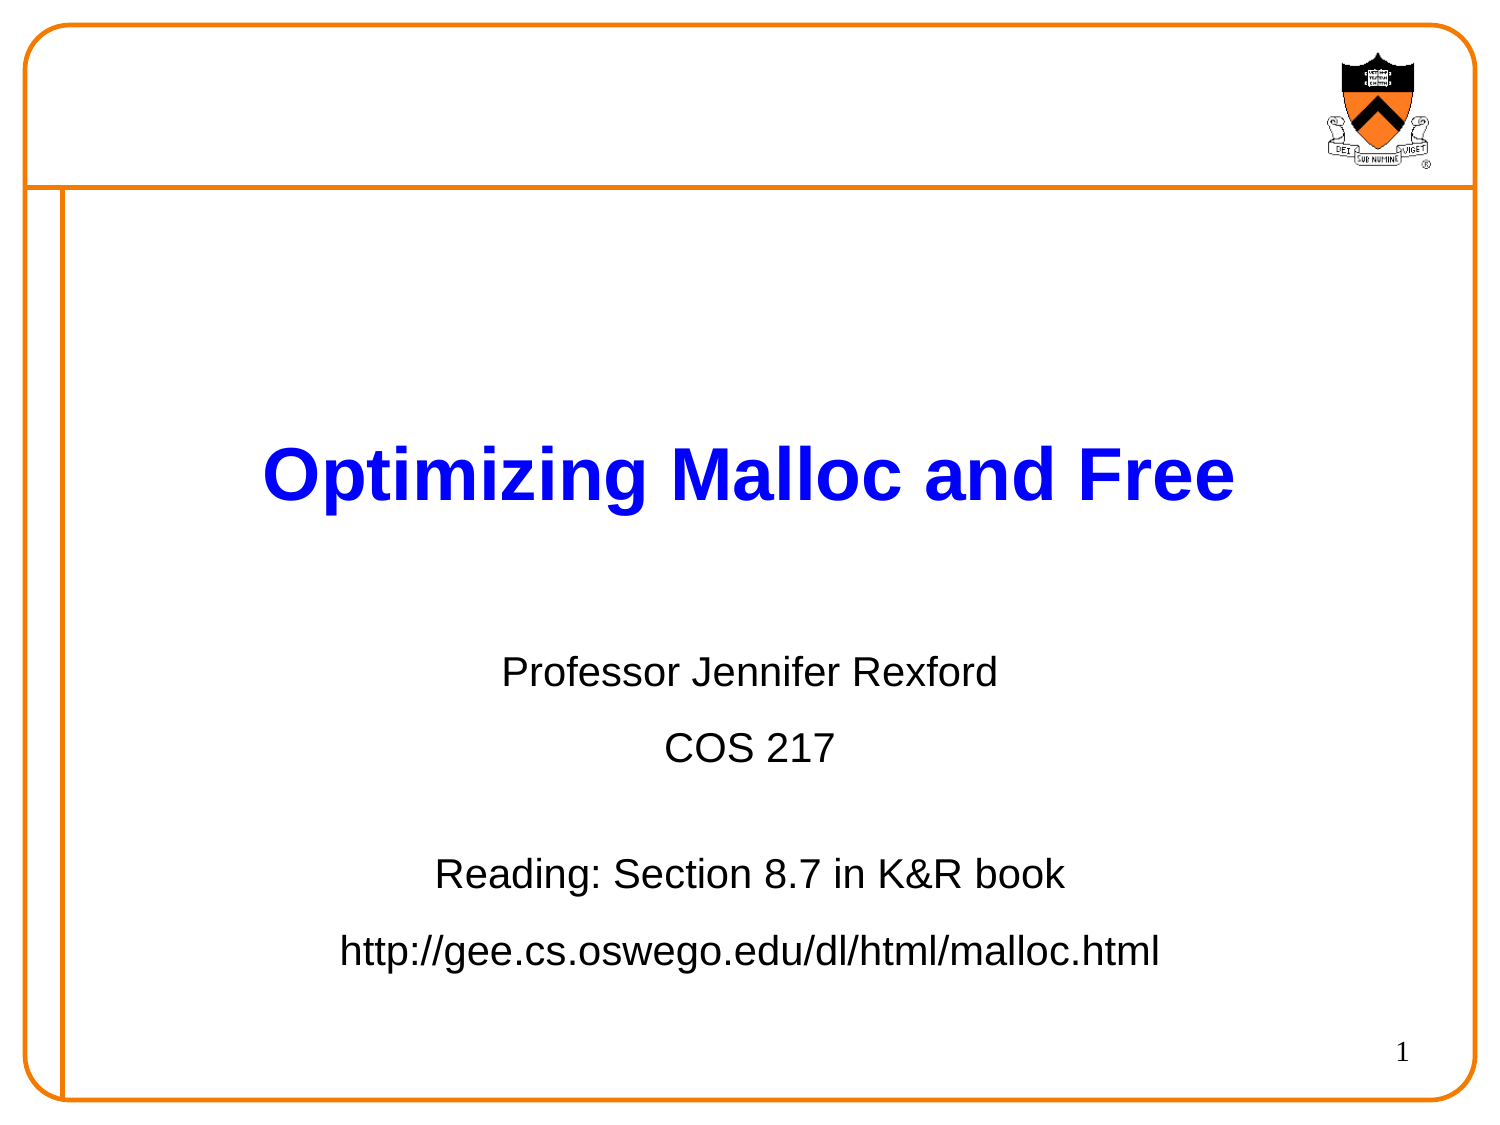

# Optimizing Malloc and Free
Professor Jennifer Rexford
COS 217
Reading: Section 8.7 in K&R book
http://gee.cs.oswego.edu/dl/html/malloc.html
1